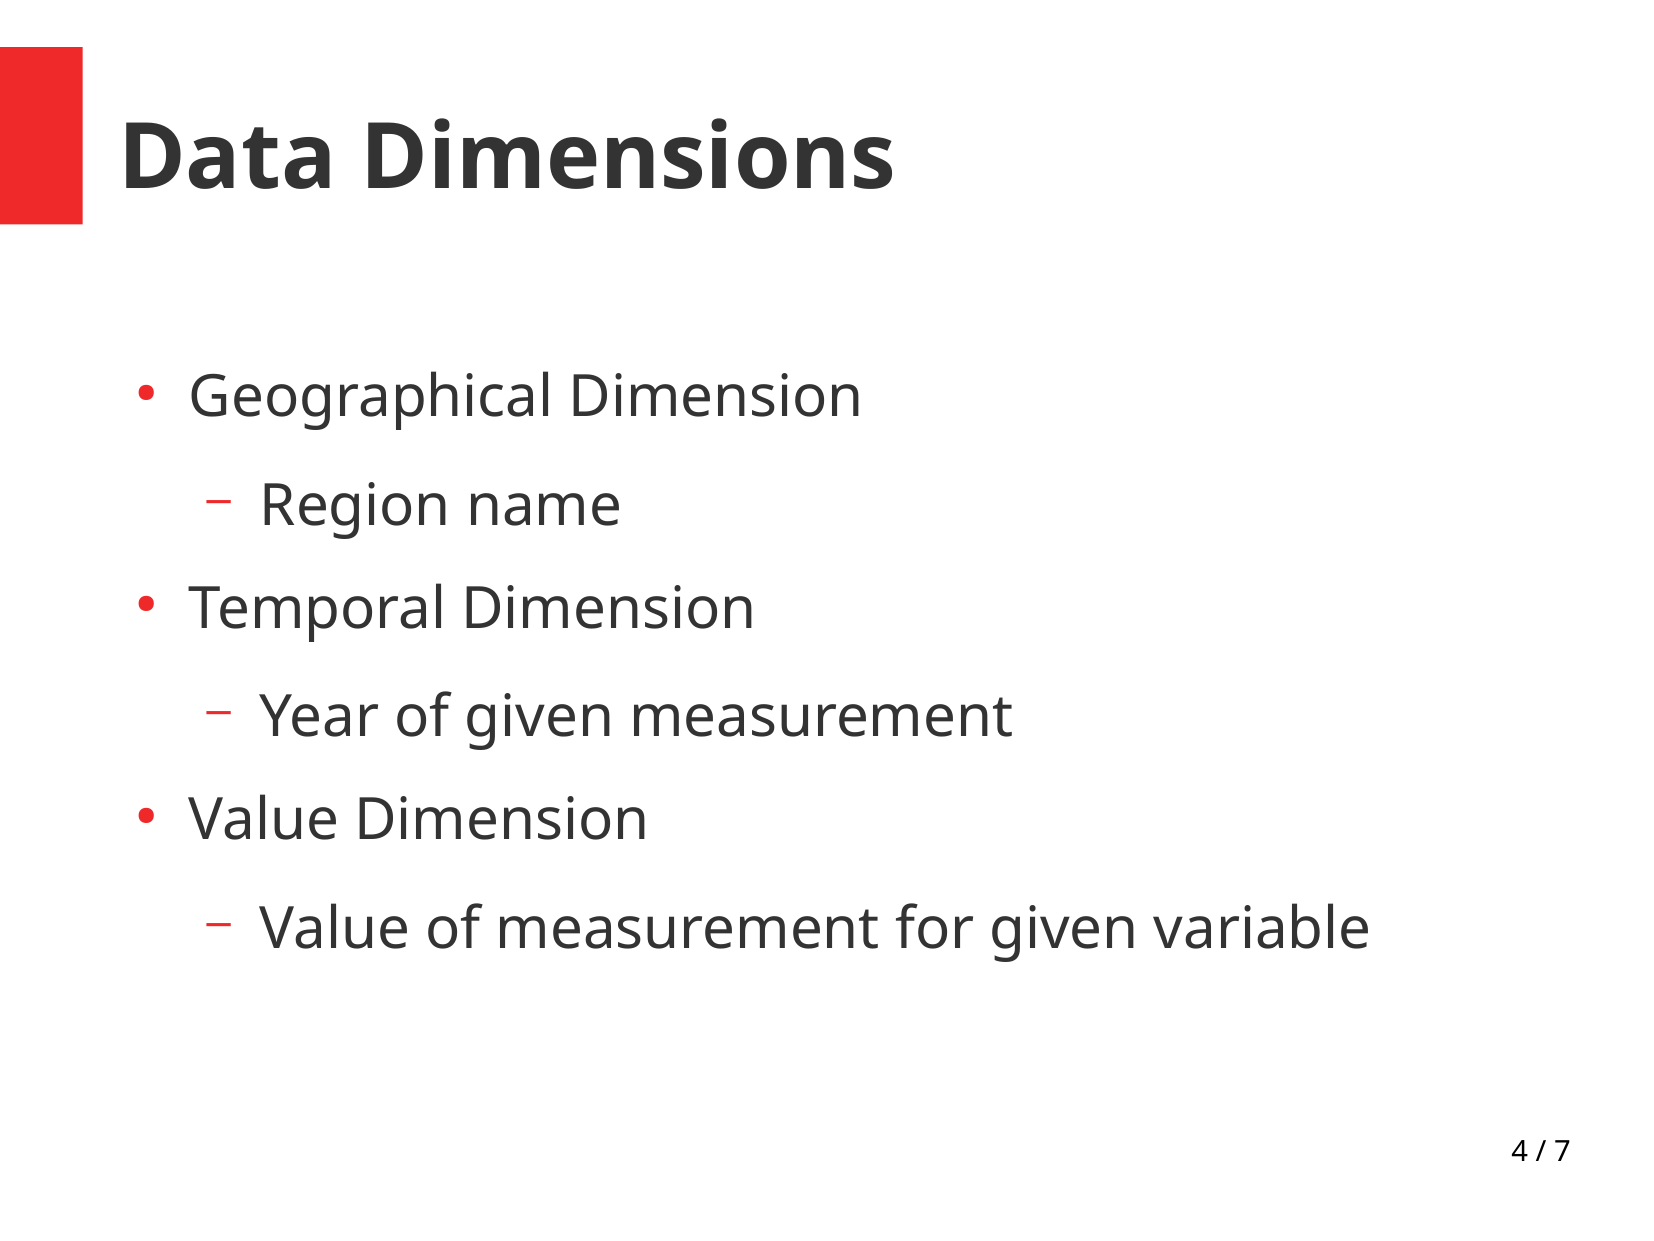

# Data Dimensions
Geographical Dimension
Region name
Temporal Dimension
Year of given measurement
Value Dimension
Value of measurement for given variable
4